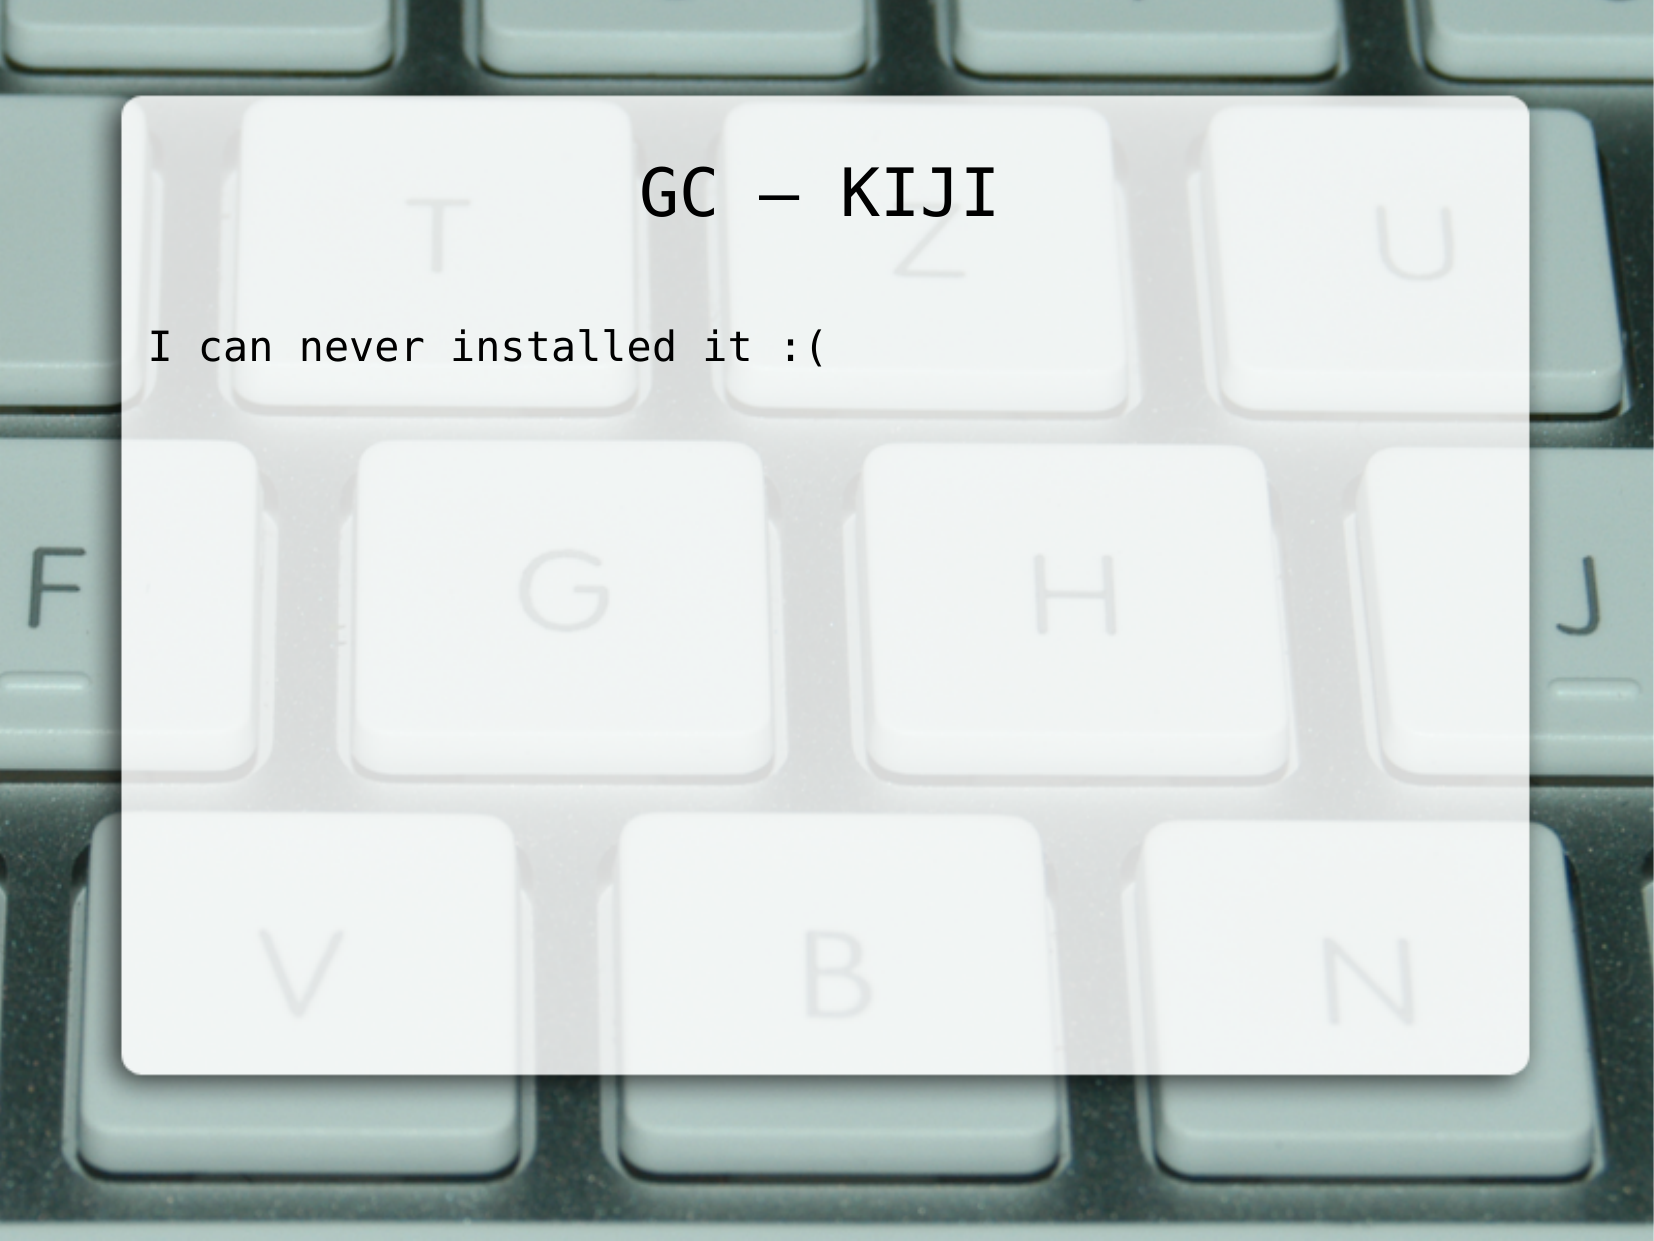

# GC – KIJI
I can never installed it :(